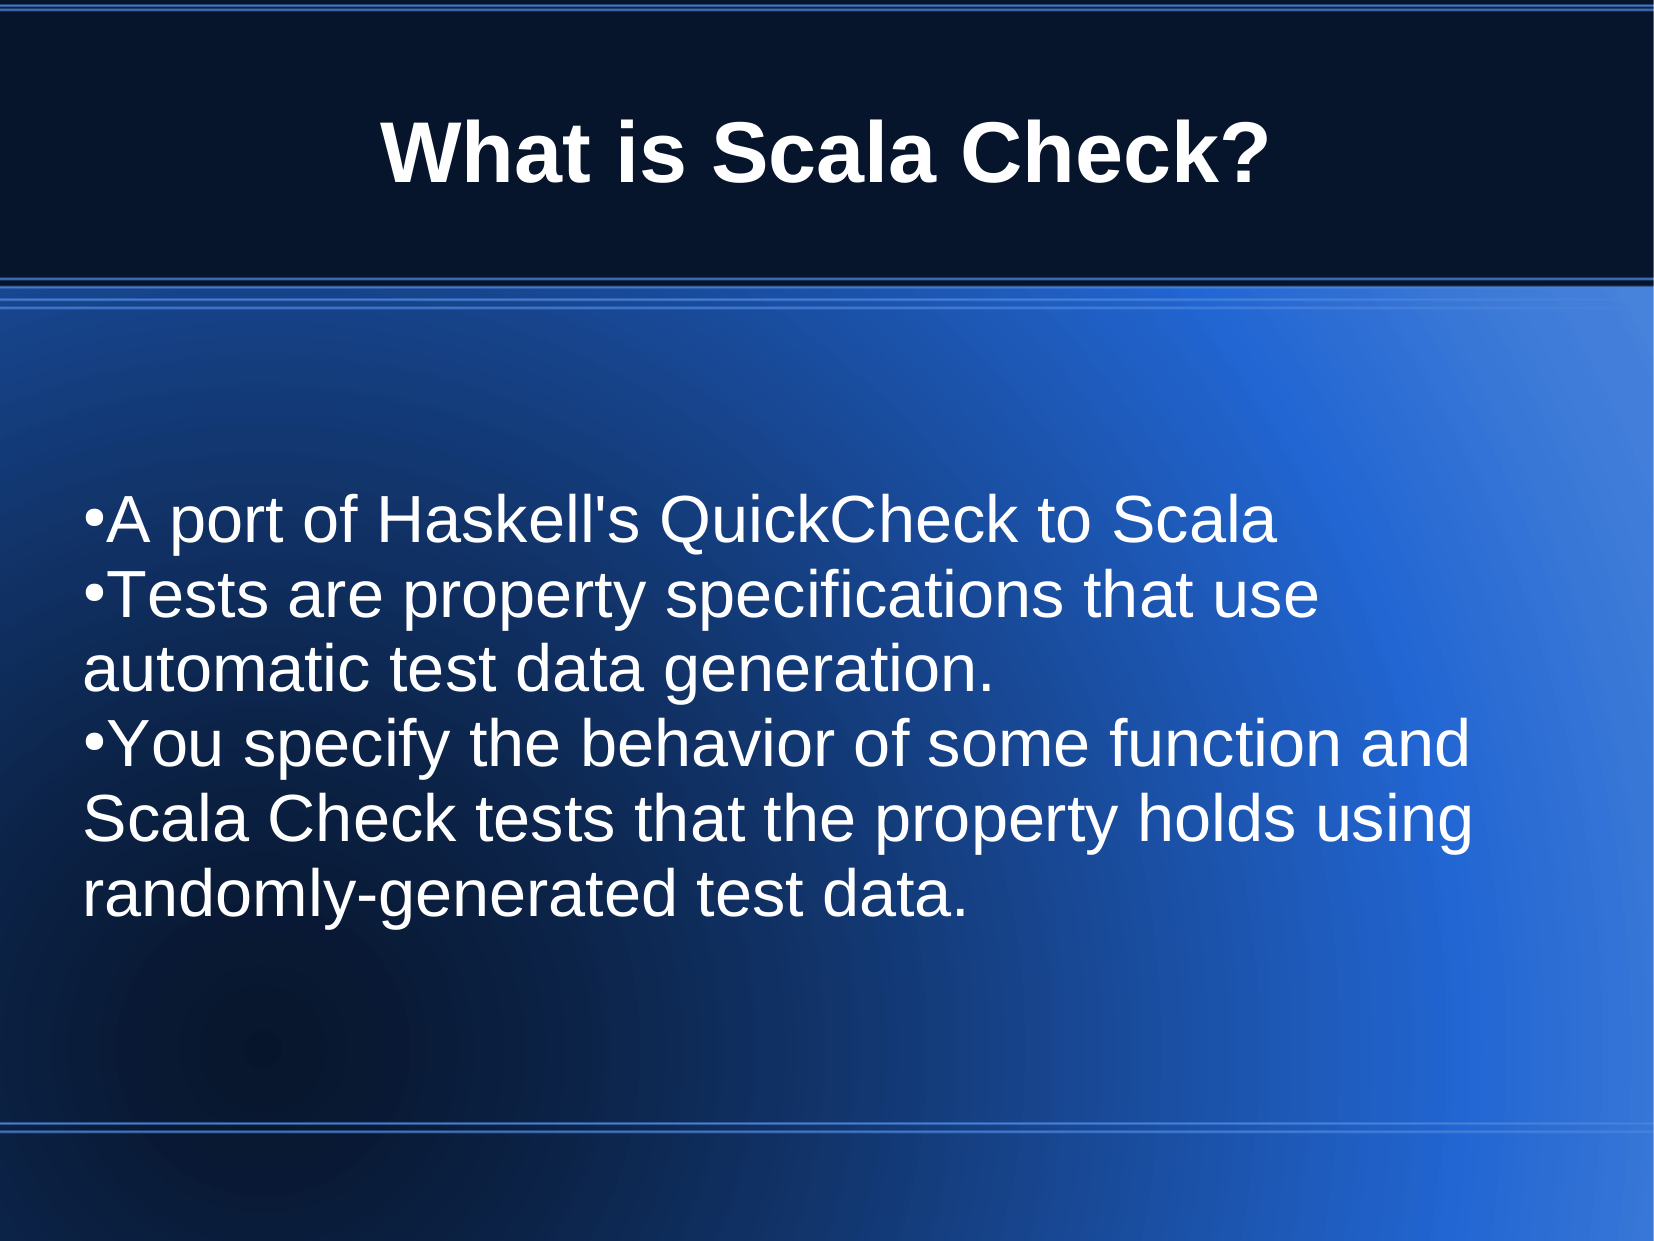

# What is Scala Check?
A port of Haskell's QuickCheck to Scala
Tests are property specifications that use automatic test data generation.
You specify the behavior of some function and Scala Check tests that the property holds using randomly-generated test data.